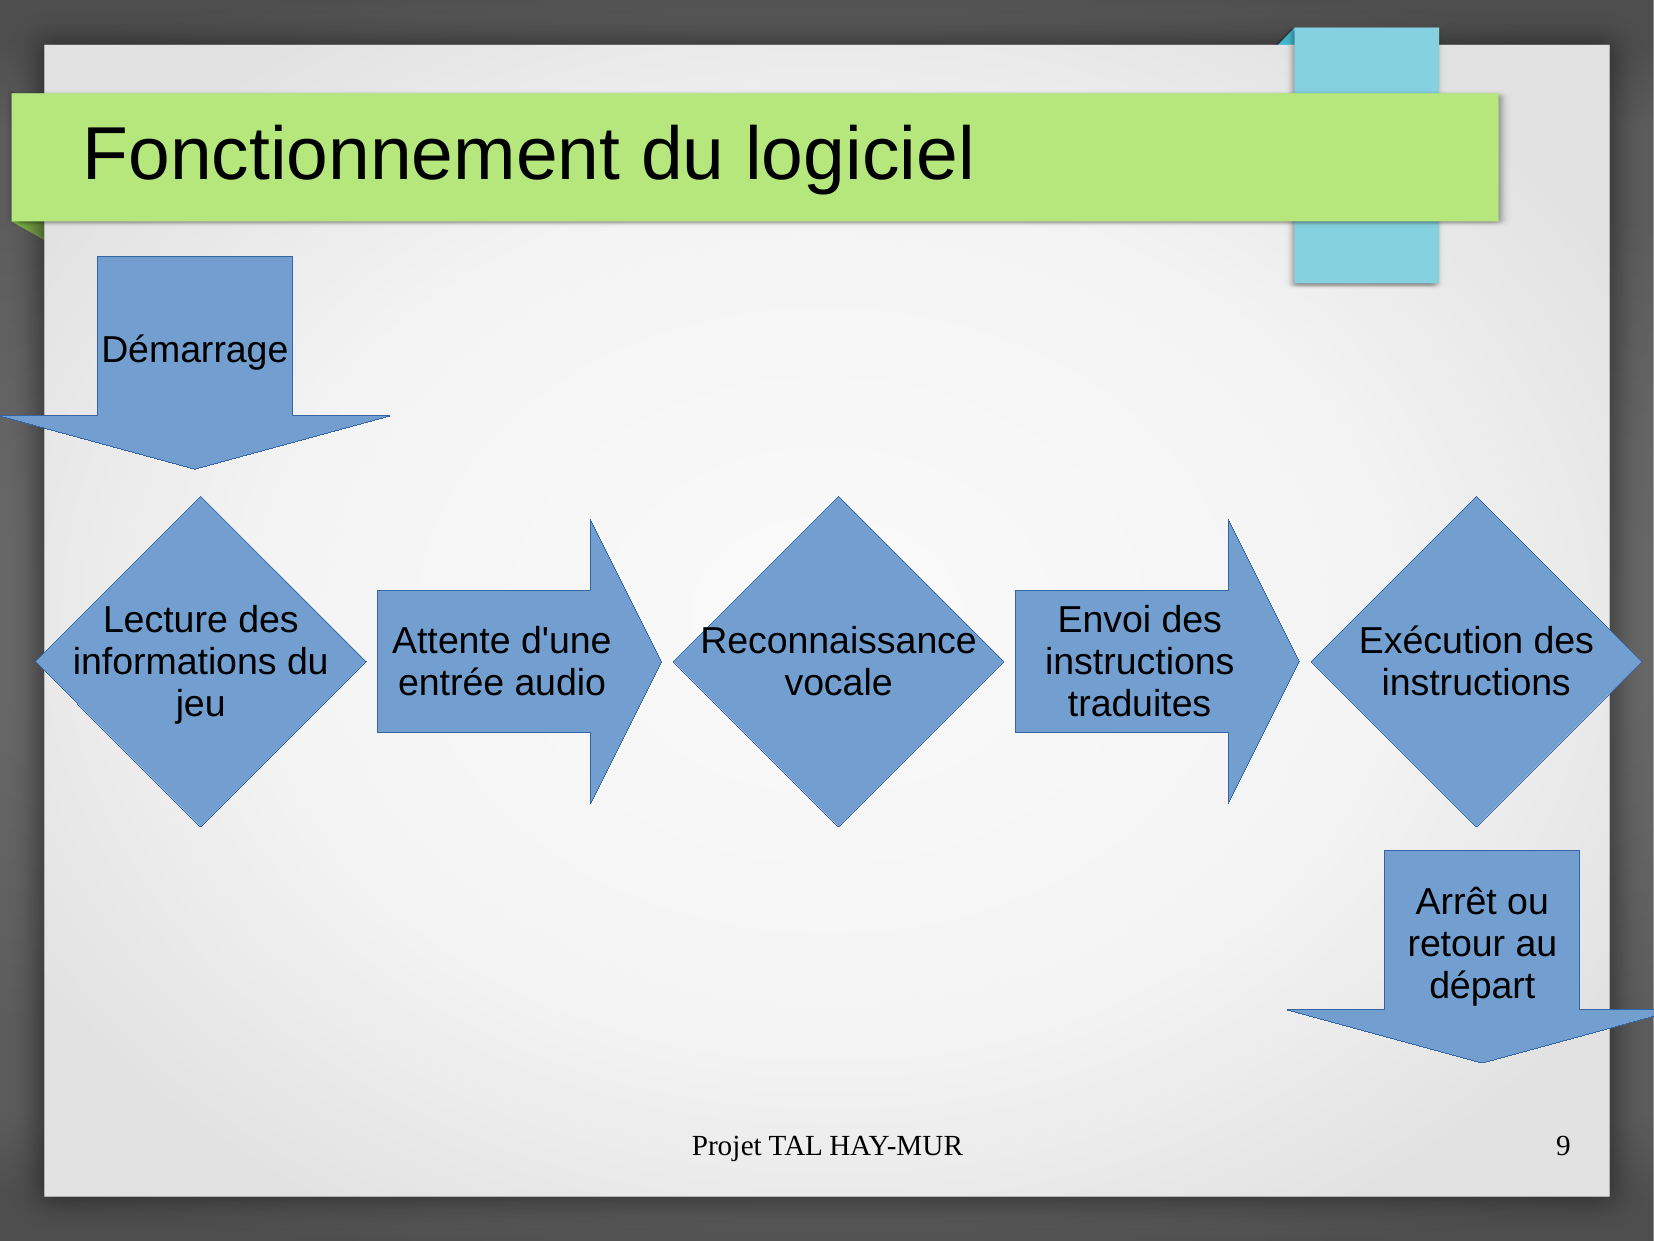

# Fonctionnement du logiciel
Démarrage
Lecture des
informations du
jeu
Reconnaissance
vocale
Exécution des
instructions
Attente d'une
entrée audio
Envoi des
instructions
traduites
Arrêt ou
retour au
départ
Projet TAL HAY-MUR
9